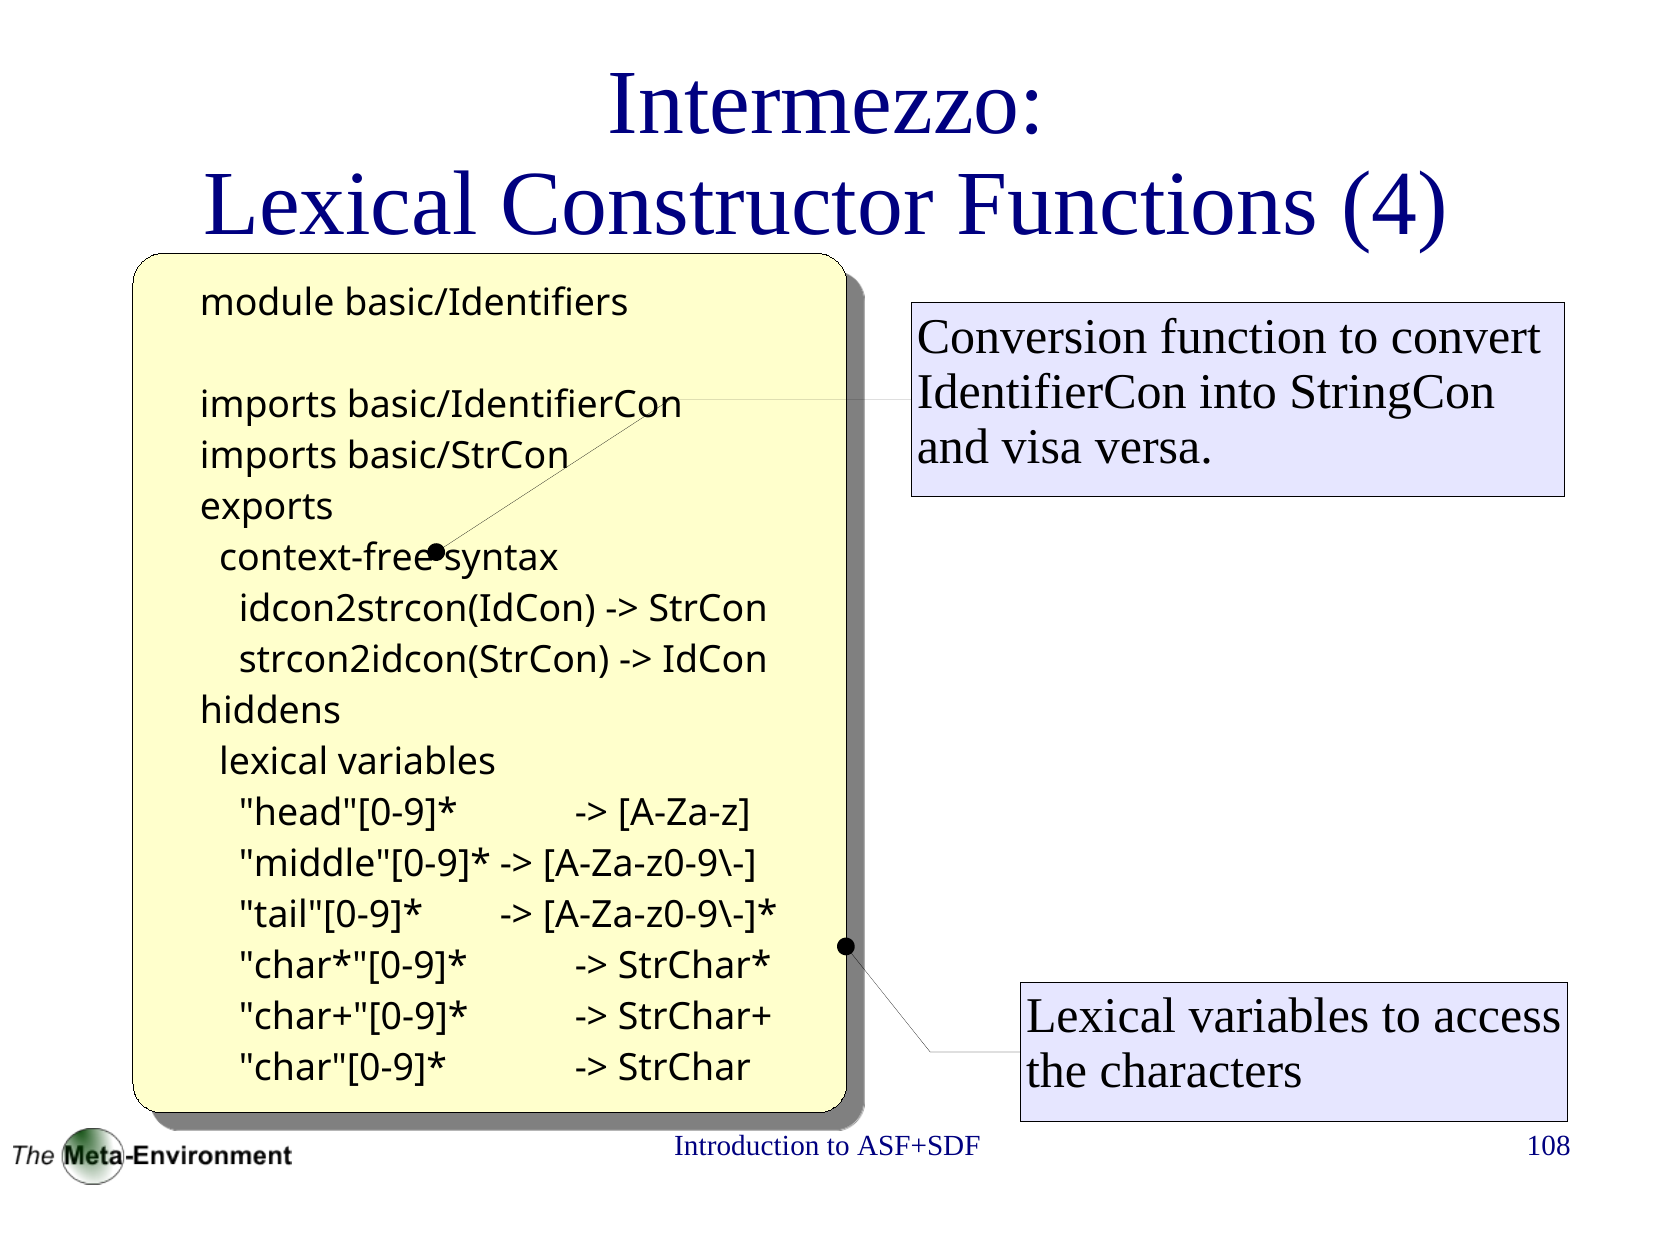

# Intermezzo: Lexical Constructor Functions (4)
module basic/Identifiers
imports basic/IdentifierCon
imports basic/StrCon
exports
 context-free syntax
 idcon2strcon(IdCon) -> StrCon
 strcon2idcon(StrCon) -> IdCon
hiddens
 lexical variables
 "head"[0-9]*		-> [A-Za-z]
 "middle"[0-9]*	-> [A-Za-z0-9\-]
 "tail"[0-9]*		-> [A-Za-z0-9\-]*
 "char*"[0-9]*		-> StrChar*
 "char+"[0-9]*		-> StrChar+
 "char"[0-9]*		-> StrChar
108